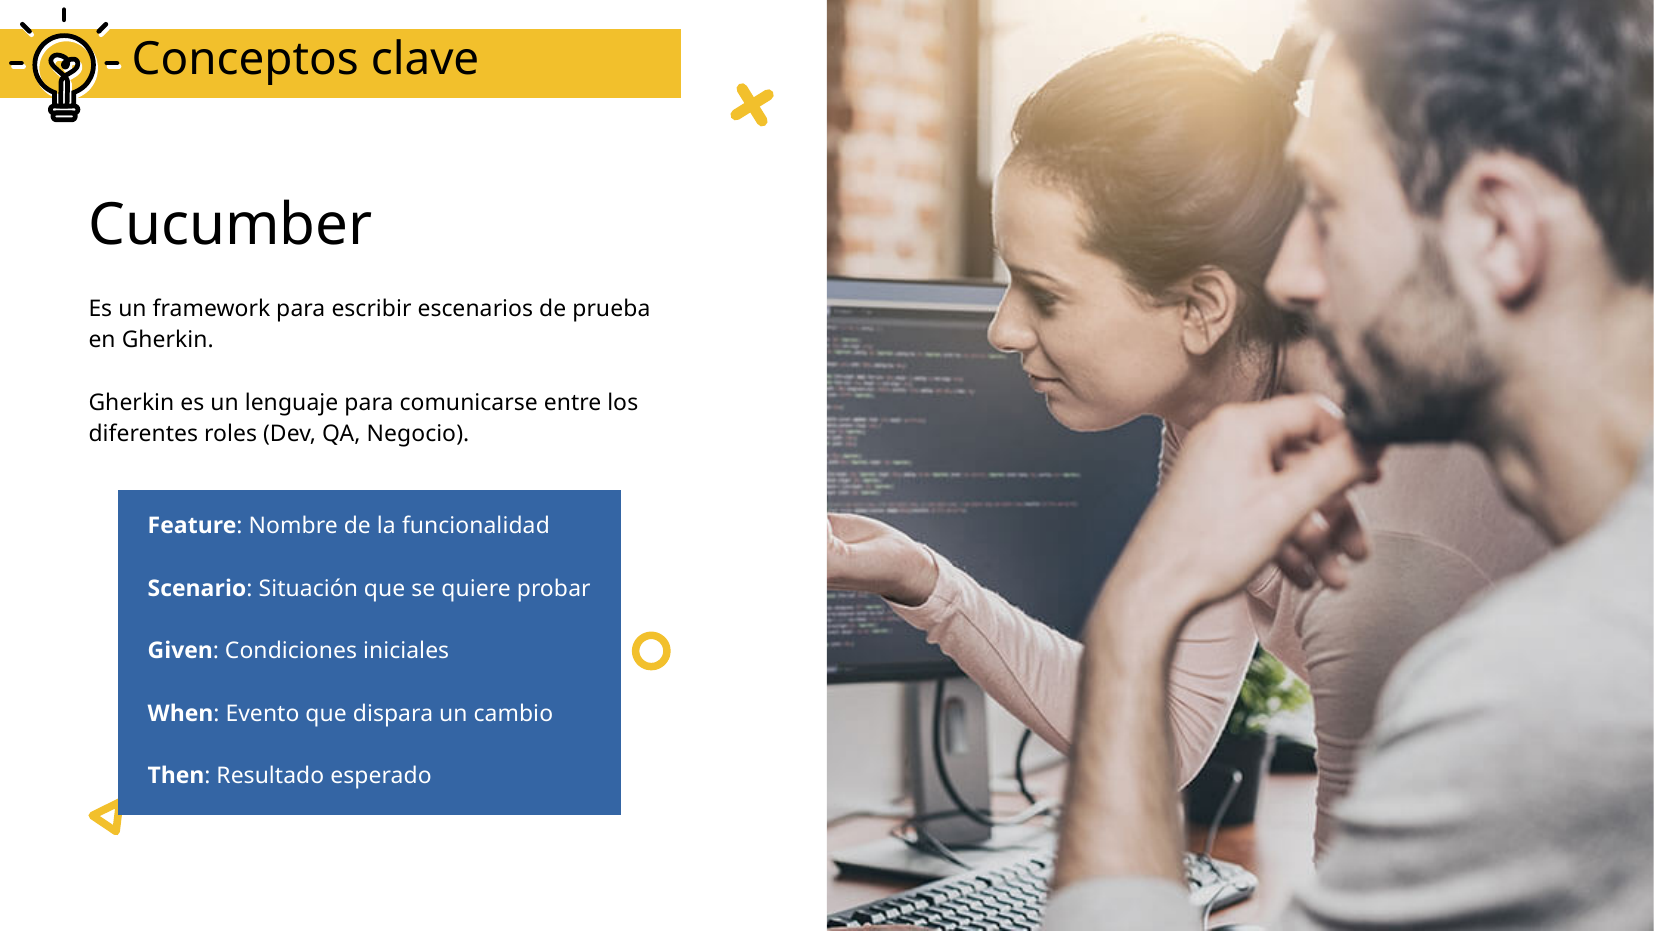

Conceptos clave
# Cucumber
Es un framework para escribir escenarios de prueba en Gherkin.
Gherkin es un lenguaje para comunicarse entre los diferentes roles (Dev, QA, Negocio).
Feature: Nombre de la funcionalidad
Scenario: Situación que se quiere probar
Given: Condiciones iniciales
When: Evento que dispara un cambio
Then: Resultado esperado